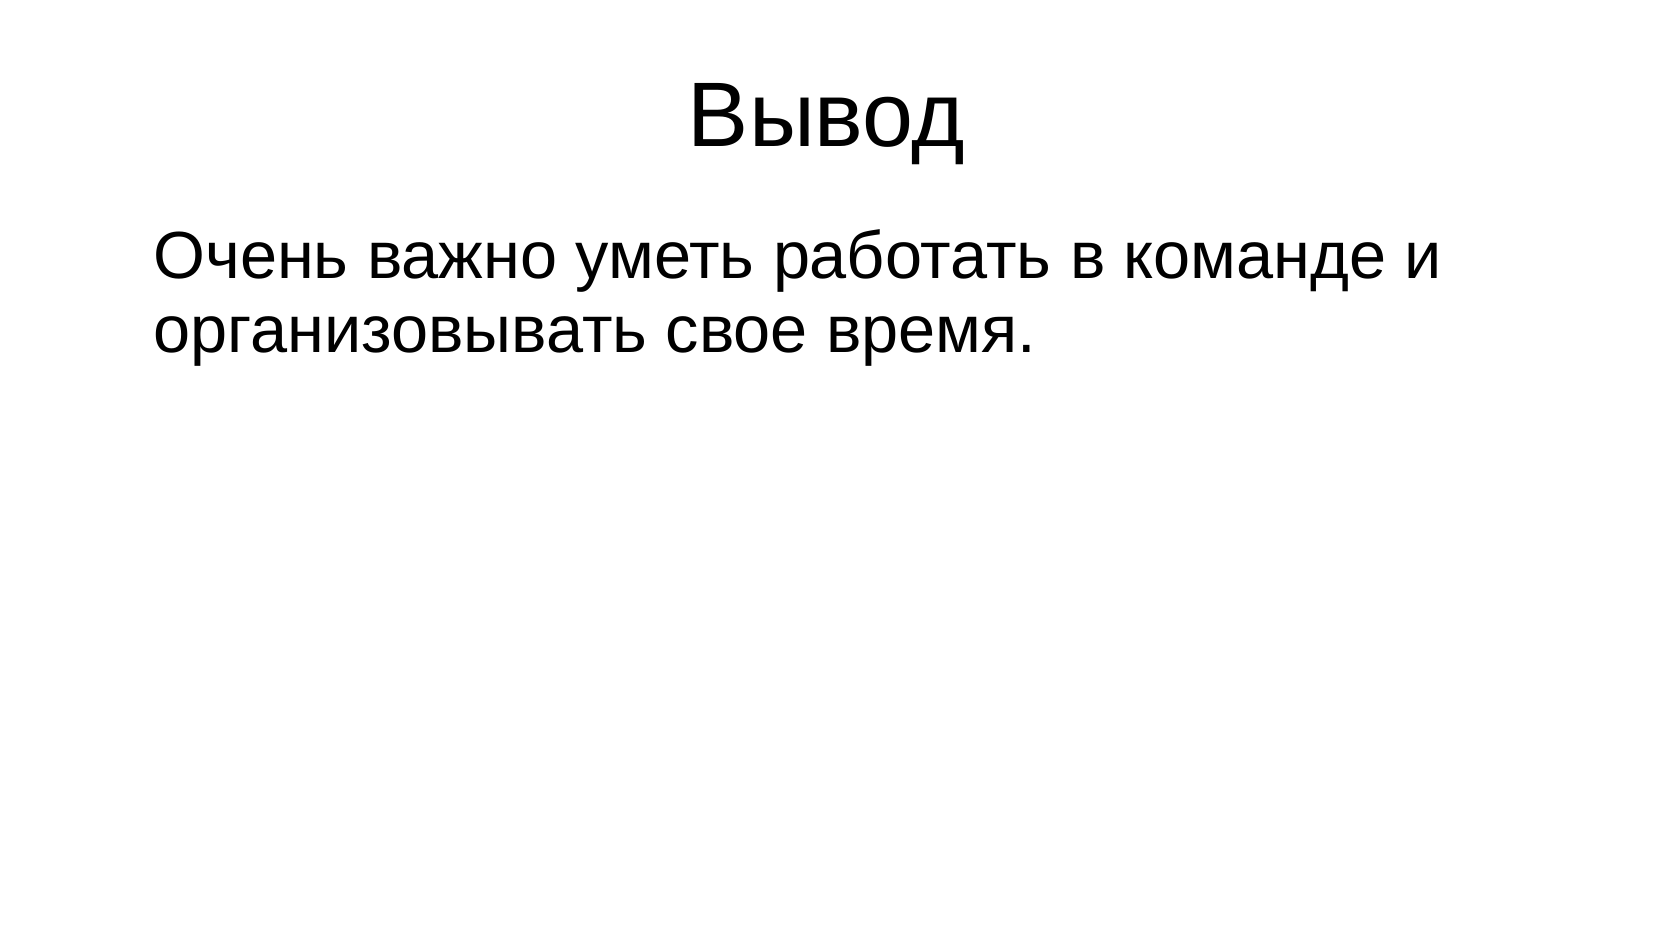

# Вывод
Очень важно уметь работать в команде и организовывать свое время.